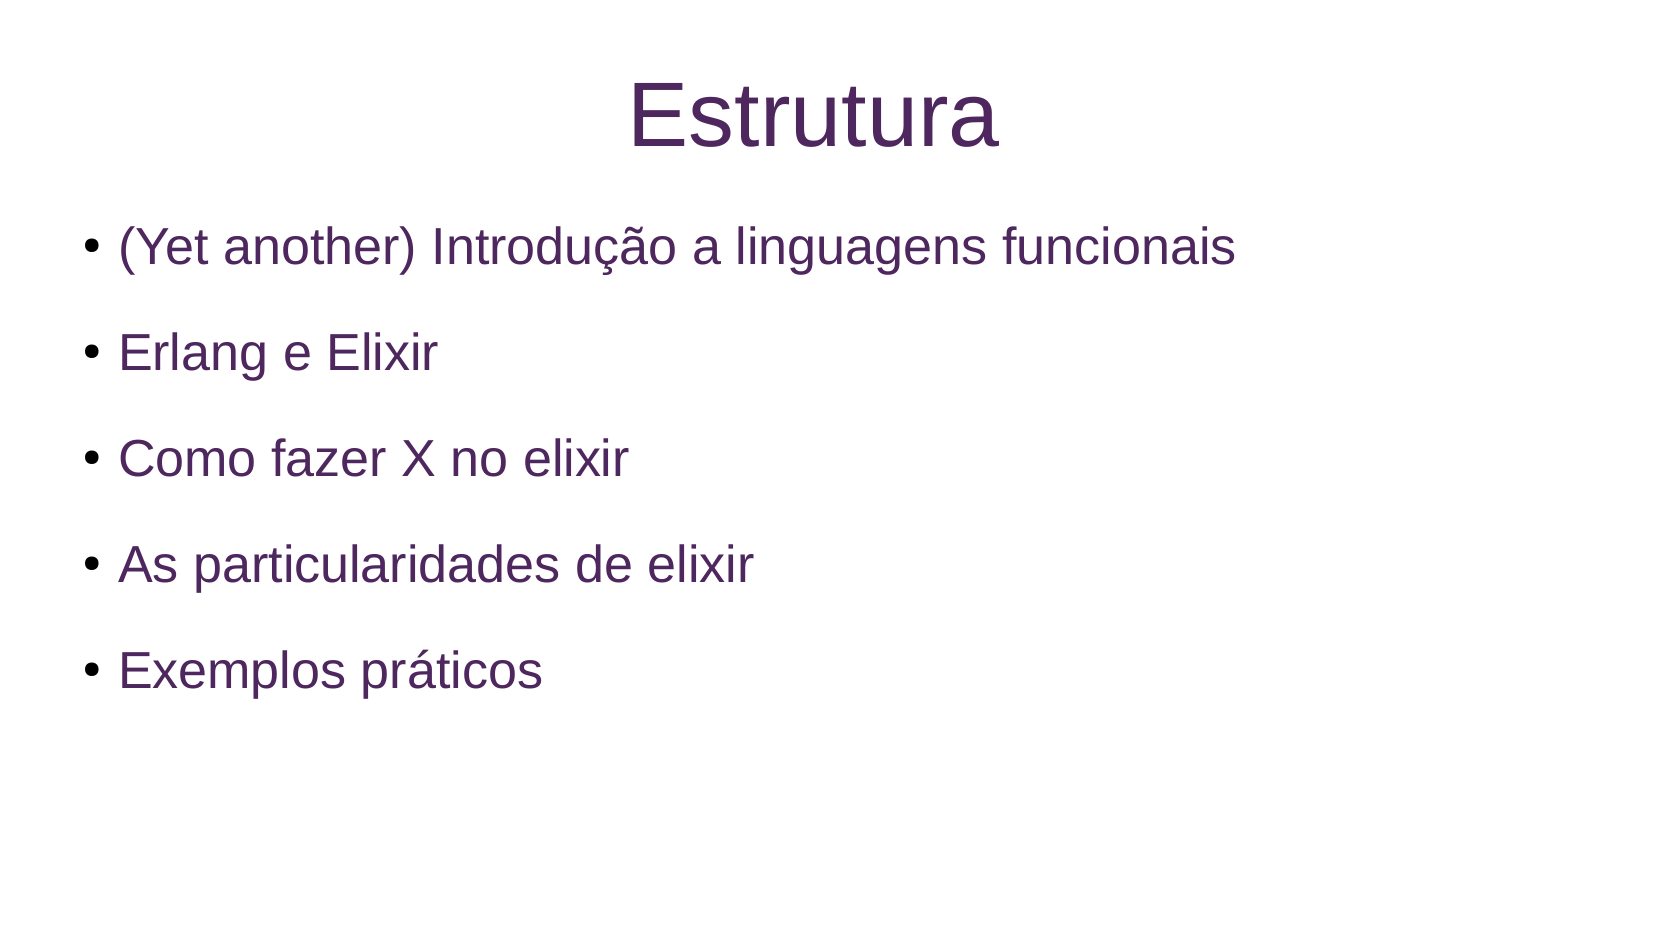

# Estrutura
(Yet another) Introdução a linguagens funcionais
Erlang e Elixir
Como fazer X no elixir
As particularidades de elixir
Exemplos práticos